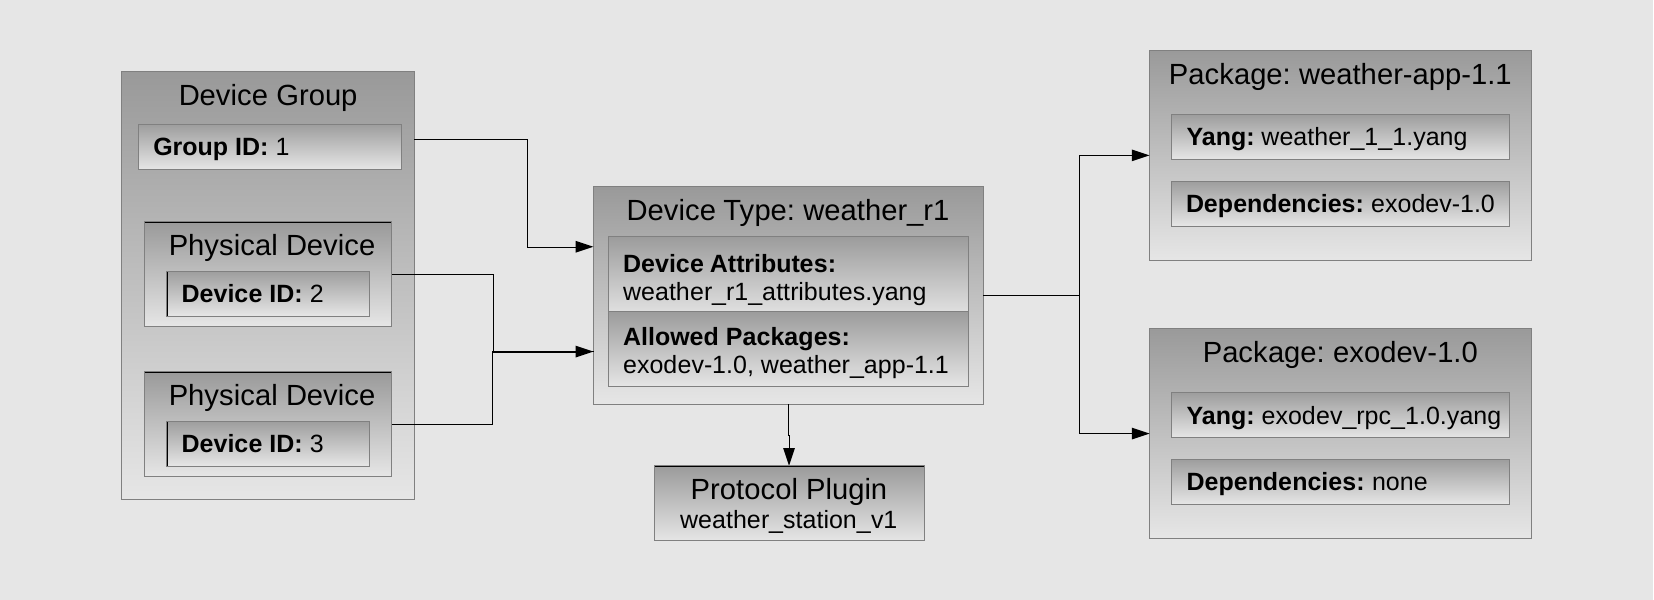

Package: weather-app-1.1
Yang: weather_1_1.yang
Dependencies: exodev-1.0
Device Group
Group ID: 1
Device Type: weather_r1
Device Attributes:
weather_r1_attributes.yang
Allowed Packages:
exodev-1.0, weather_app-1.1
 Physical Device
Device ID: 2
Package: exodev-1.0
 Physical Device
Device ID: 3
Yang: exodev_rpc_1.0.yang
Dependencies: none
Protocol Plugin
weather_station_v1